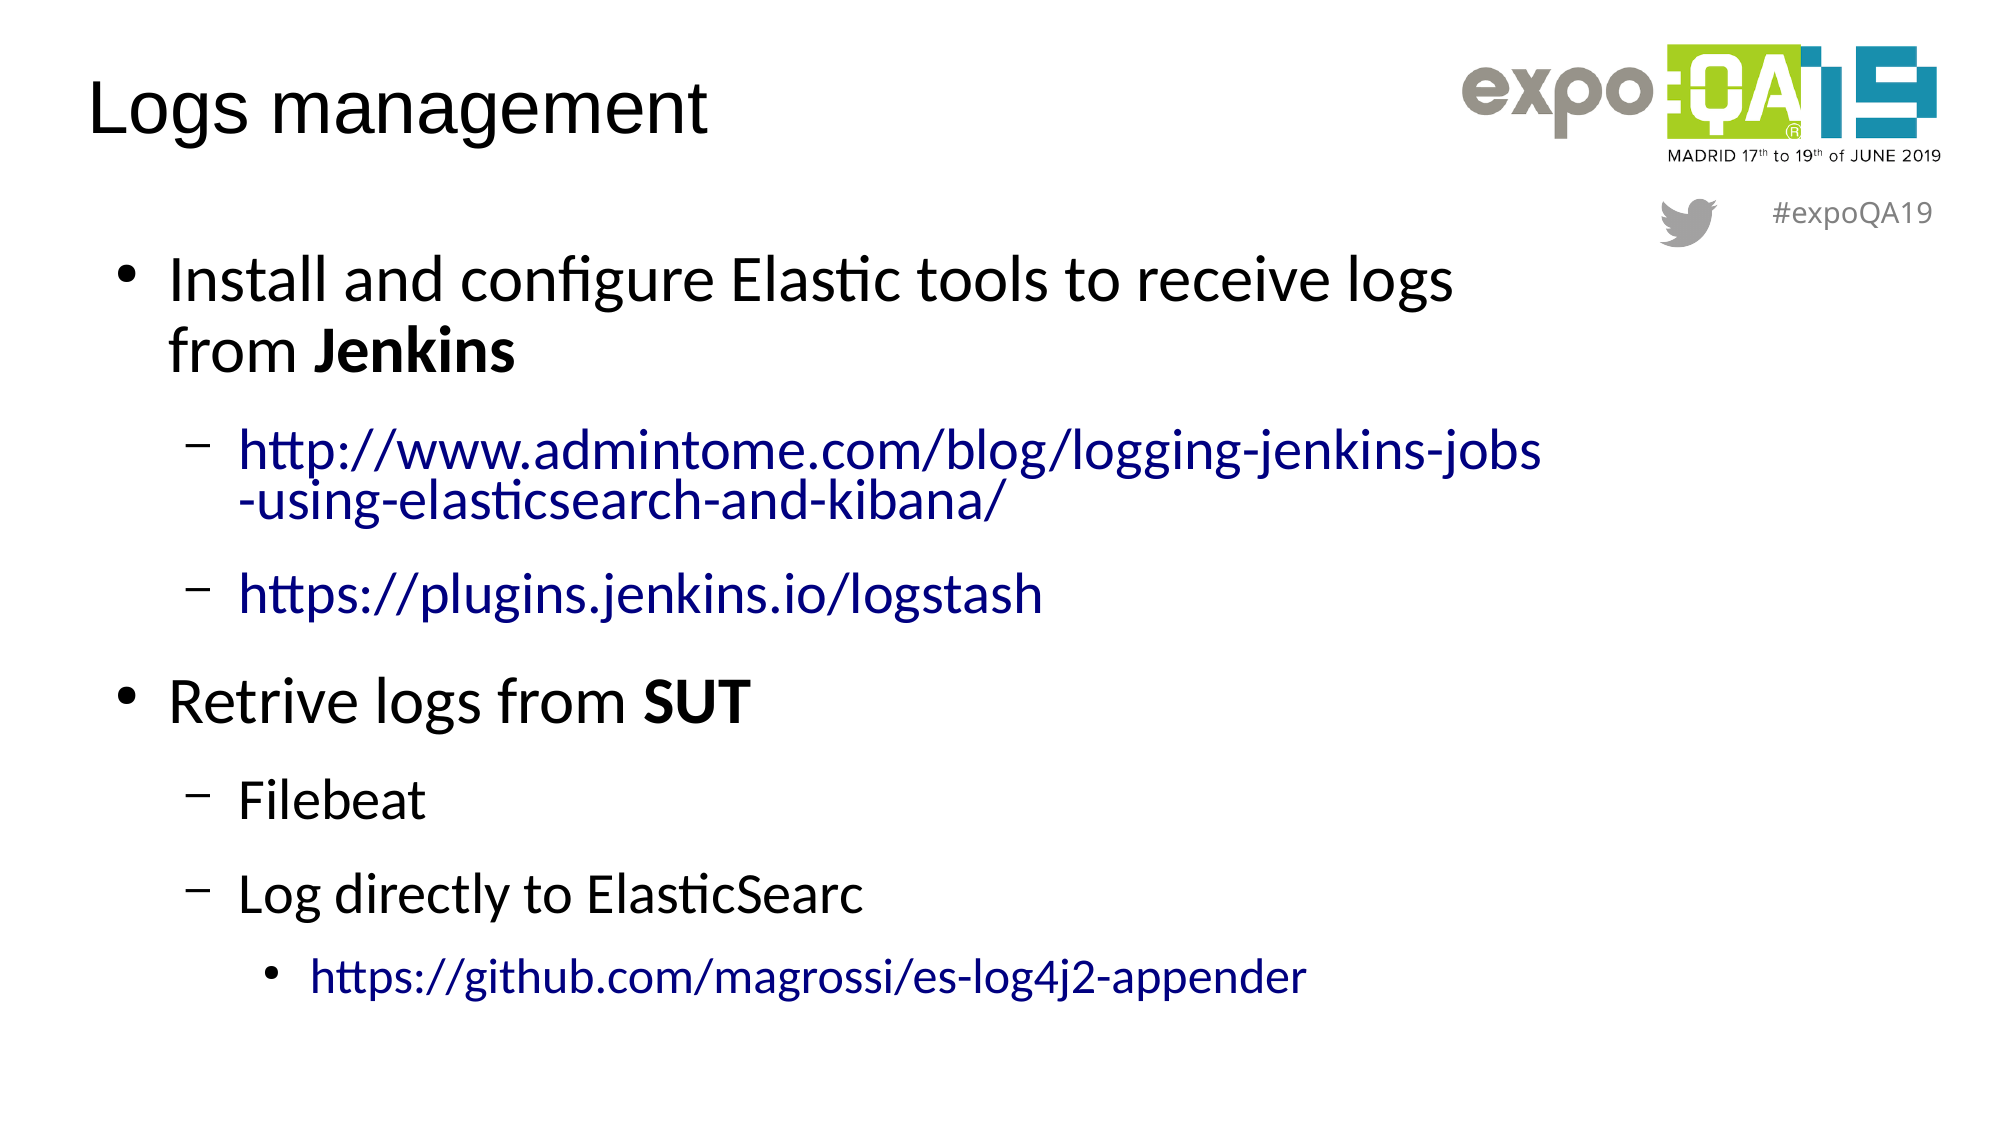

# Logs management
Install and configure Elastic tools to receive logs from Jenkins
http://www.admintome.com/blog/logging-jenkins-jobs-using-elasticsearch-and-kibana/
https://plugins.jenkins.io/logstash
Retrive logs from SUT
Filebeat
Log directly to ElasticSearc
https://github.com/magrossi/es-log4j2-appender